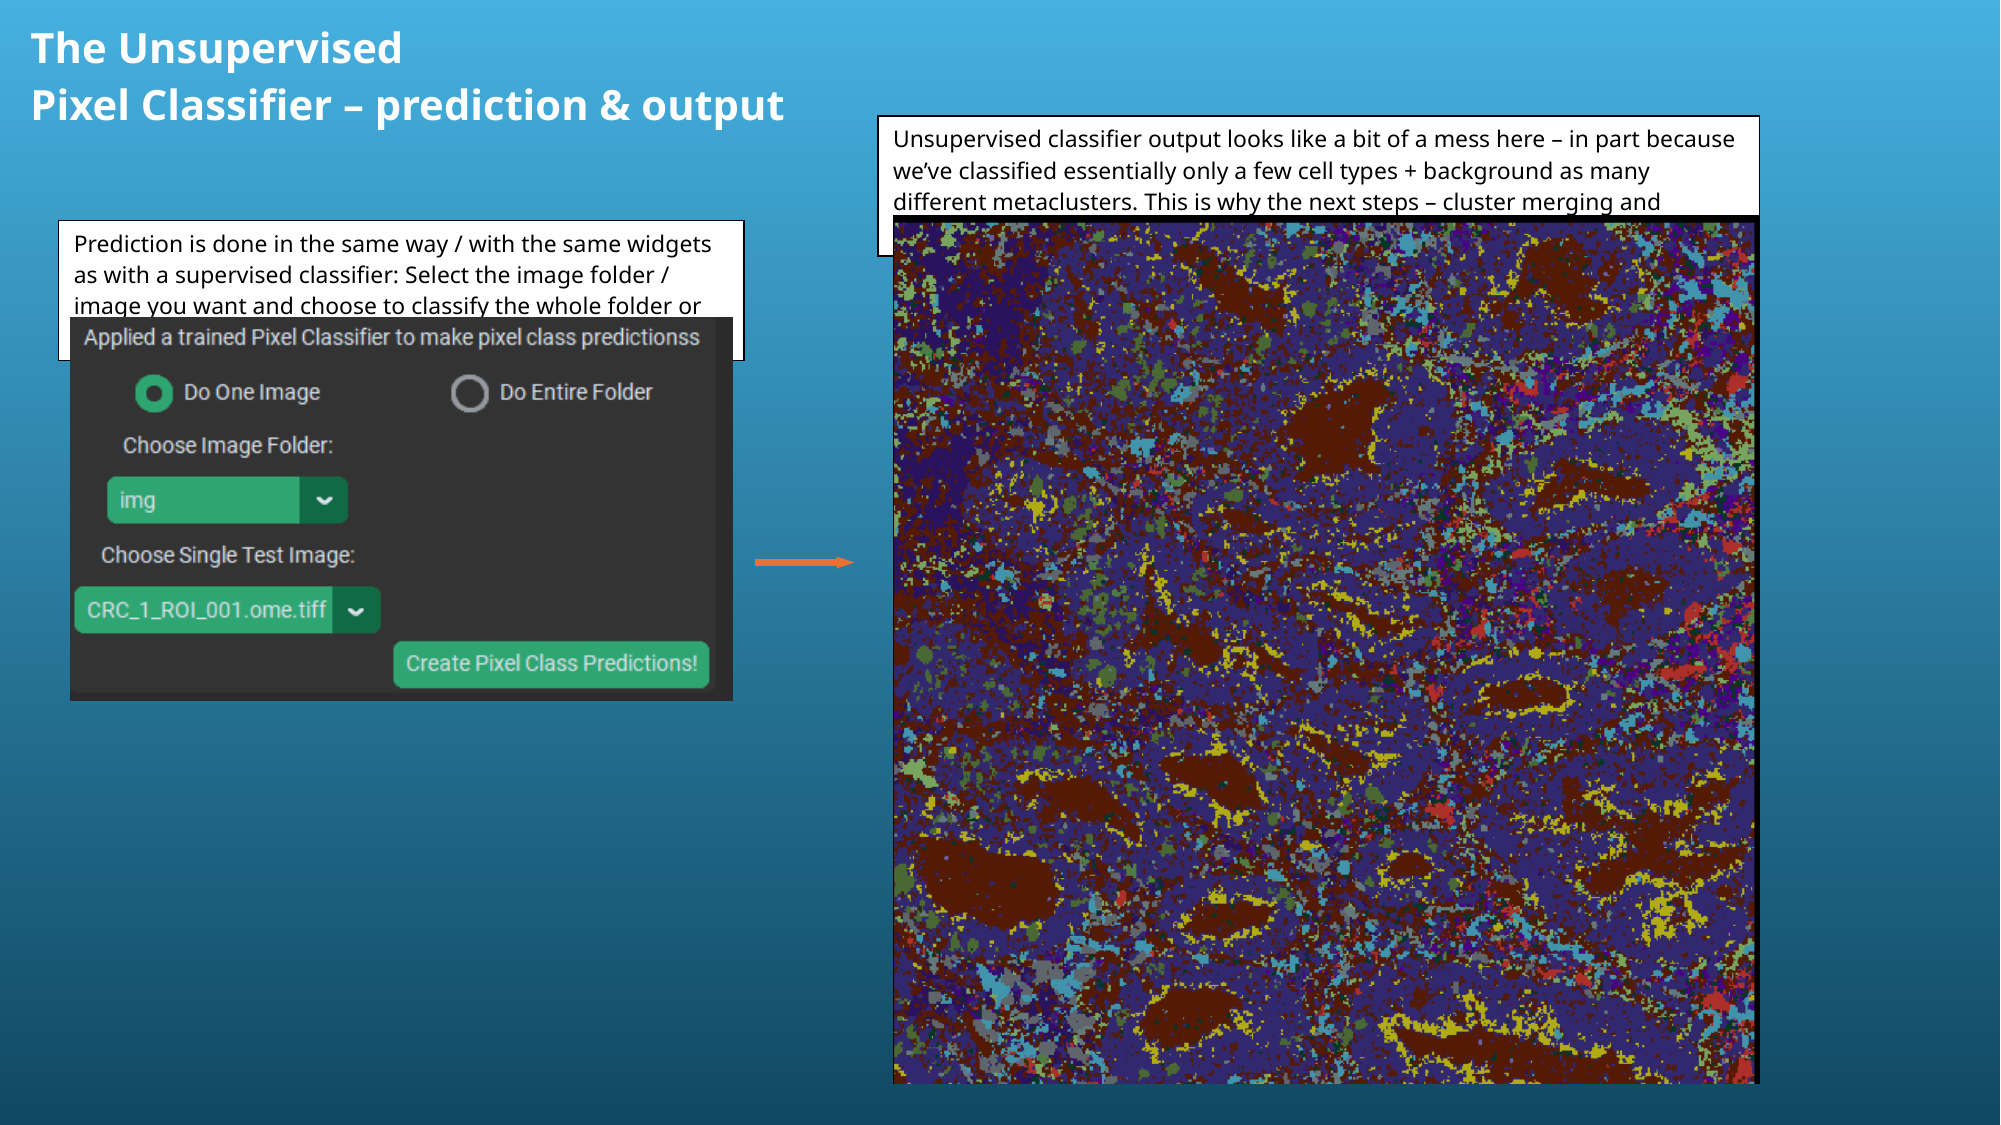

The Unsupervised
Pixel Classifier – prediction & output
Unsupervised classifier output looks like a bit of a mess here – in part because we’ve classified essentially only a few cell types + background as many different metaclusters. This is why the next steps – cluster merging and labeling are critical
Prediction is done in the same way / with the same widgets as with a supervised classifier: Select the image folder / image you want and choose to classify the whole folder or that single test image